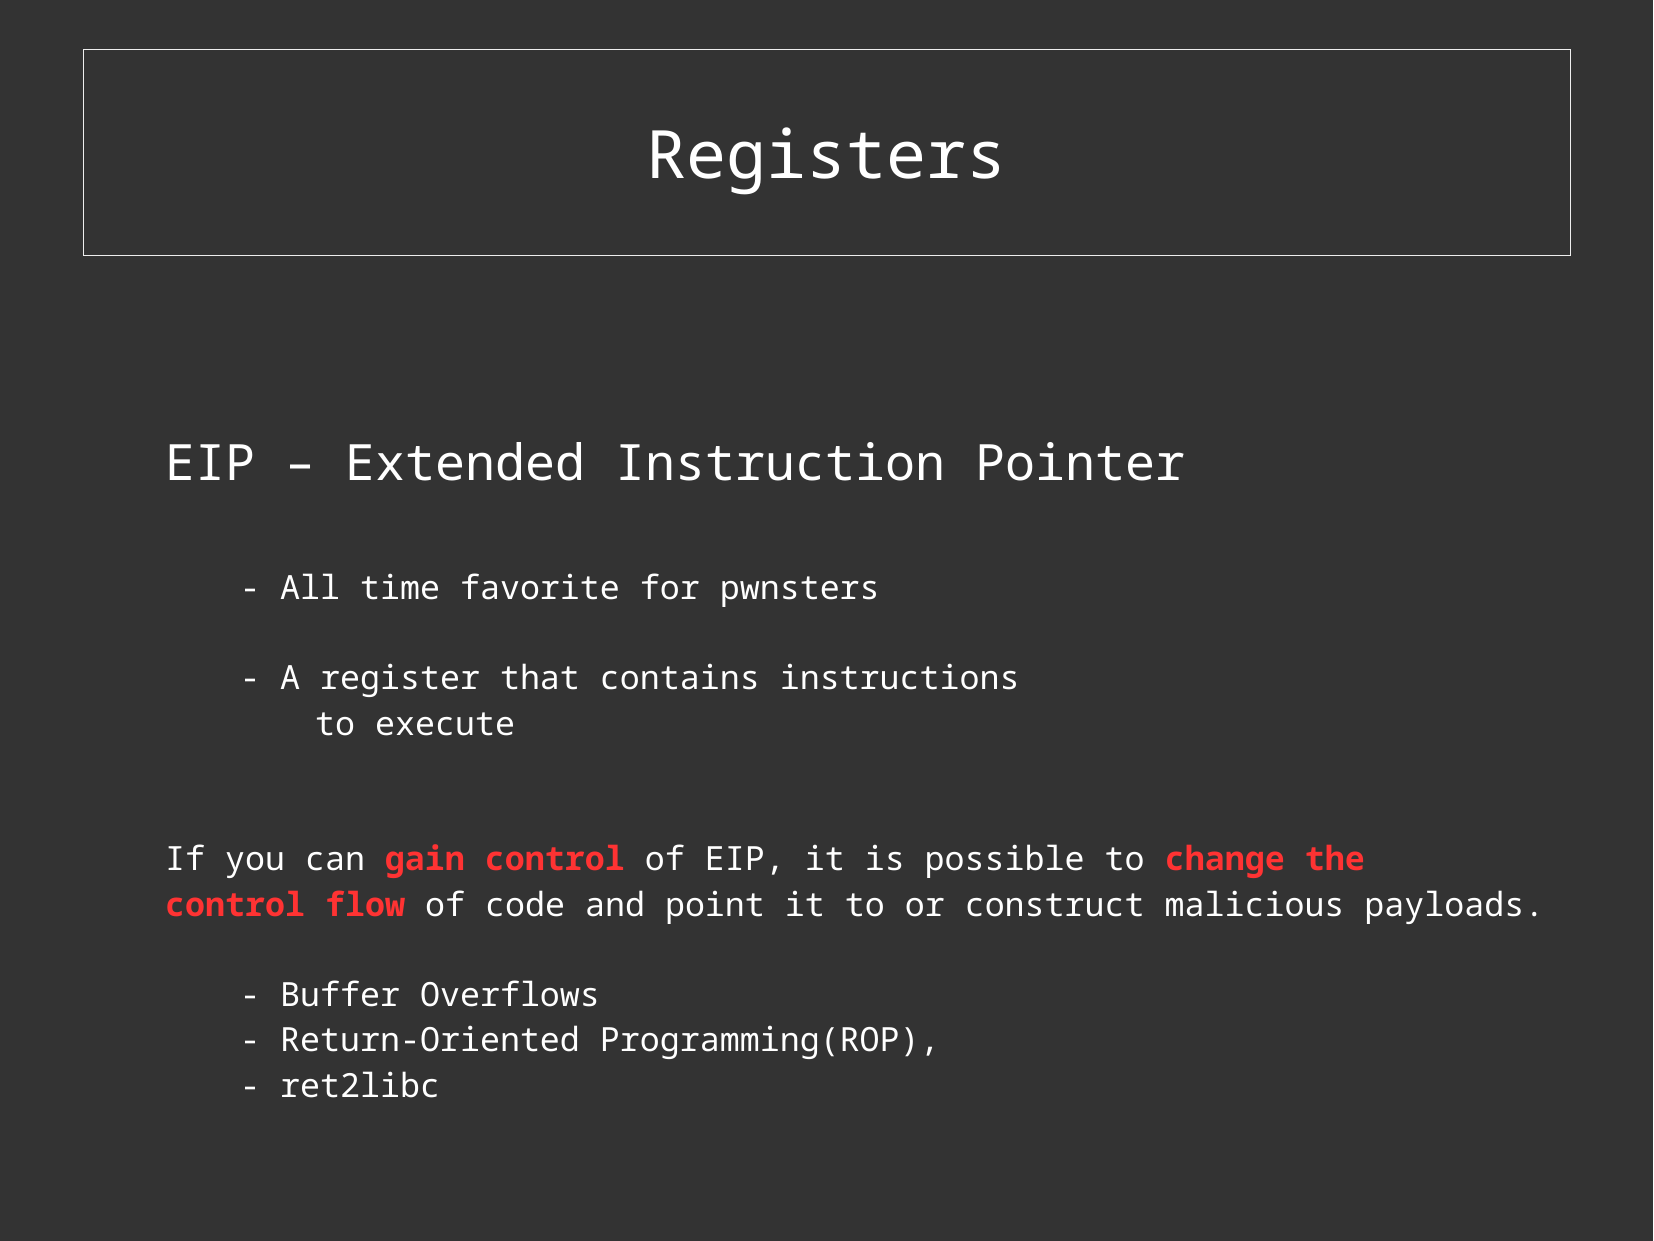

Registers
EIP – Extended Instruction Pointer
	- All time favorite for pwnsters
	- A register that contains instructions
		to execute
If you can gain control of EIP, it is possible to change the
control flow of code and point it to or construct malicious payloads.
	- Buffer Overflows
	- Return-Oriented Programming(ROP),
	- ret2libc